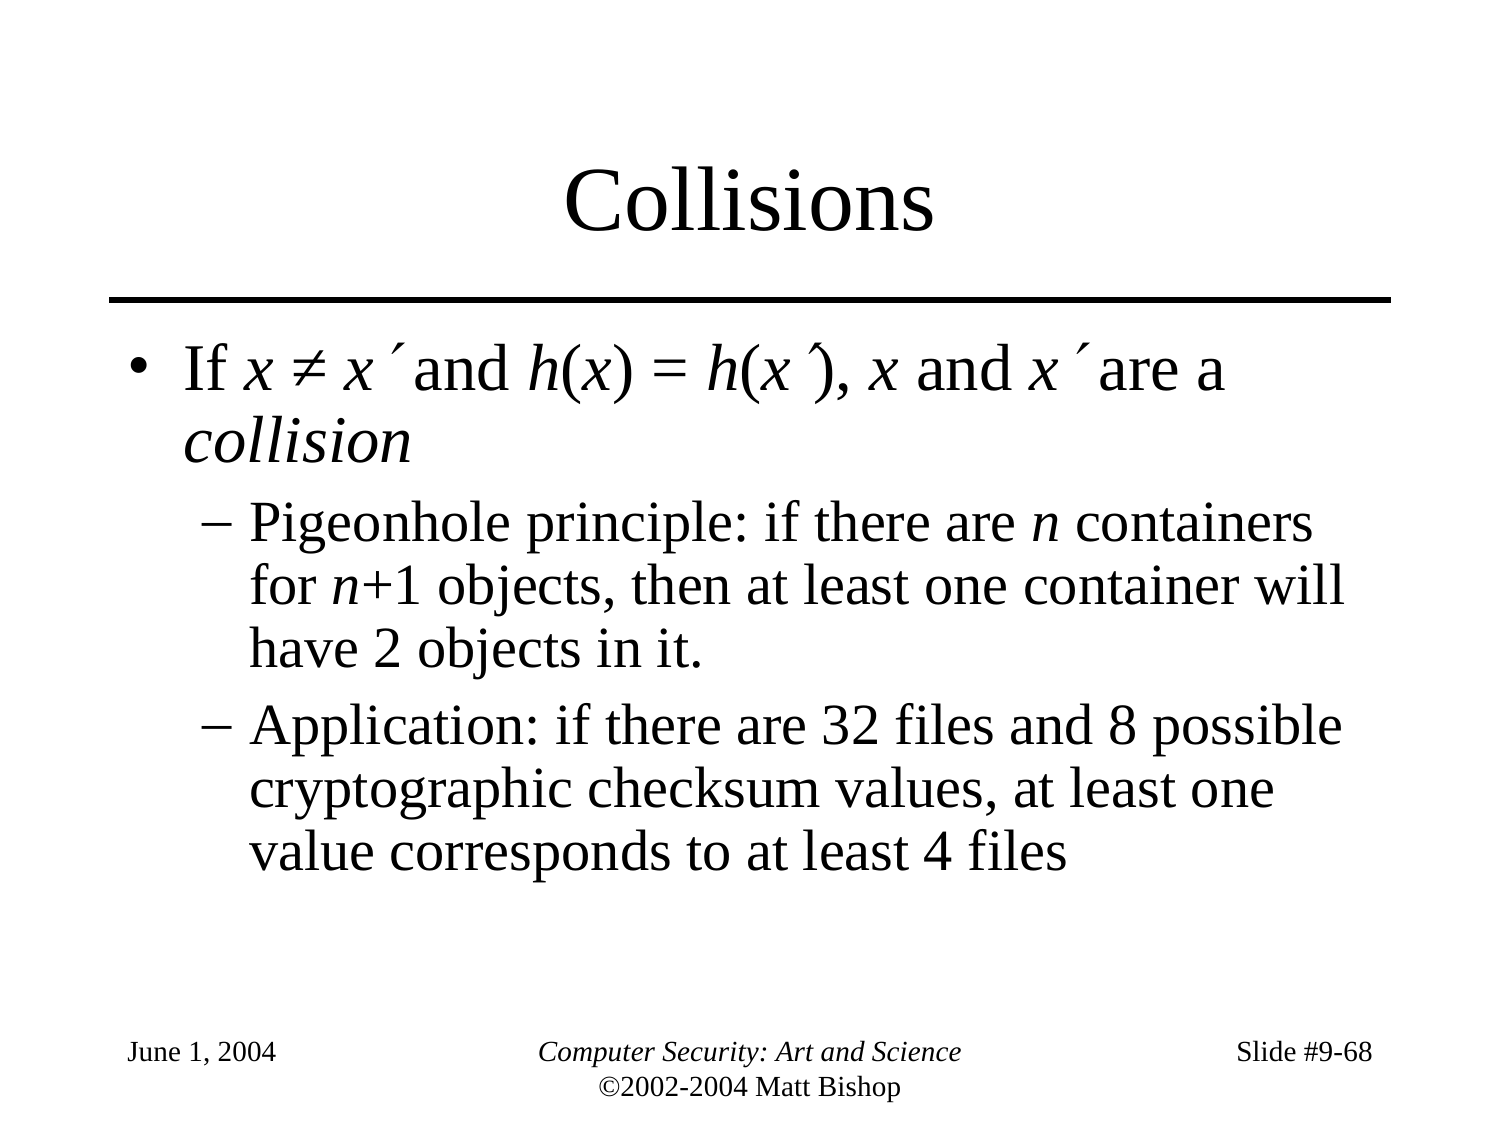

# Collisions
If x ≠ x and h(x) = h(x), x and x are a collision
Pigeonhole principle: if there are n containers for n+1 objects, then at least one container will have 2 objects in it.
Application: if there are 32 files and 8 possible cryptographic checksum values, at least one value corresponds to at least 4 files
June 1, 2004
Computer Security: Art and Science
68